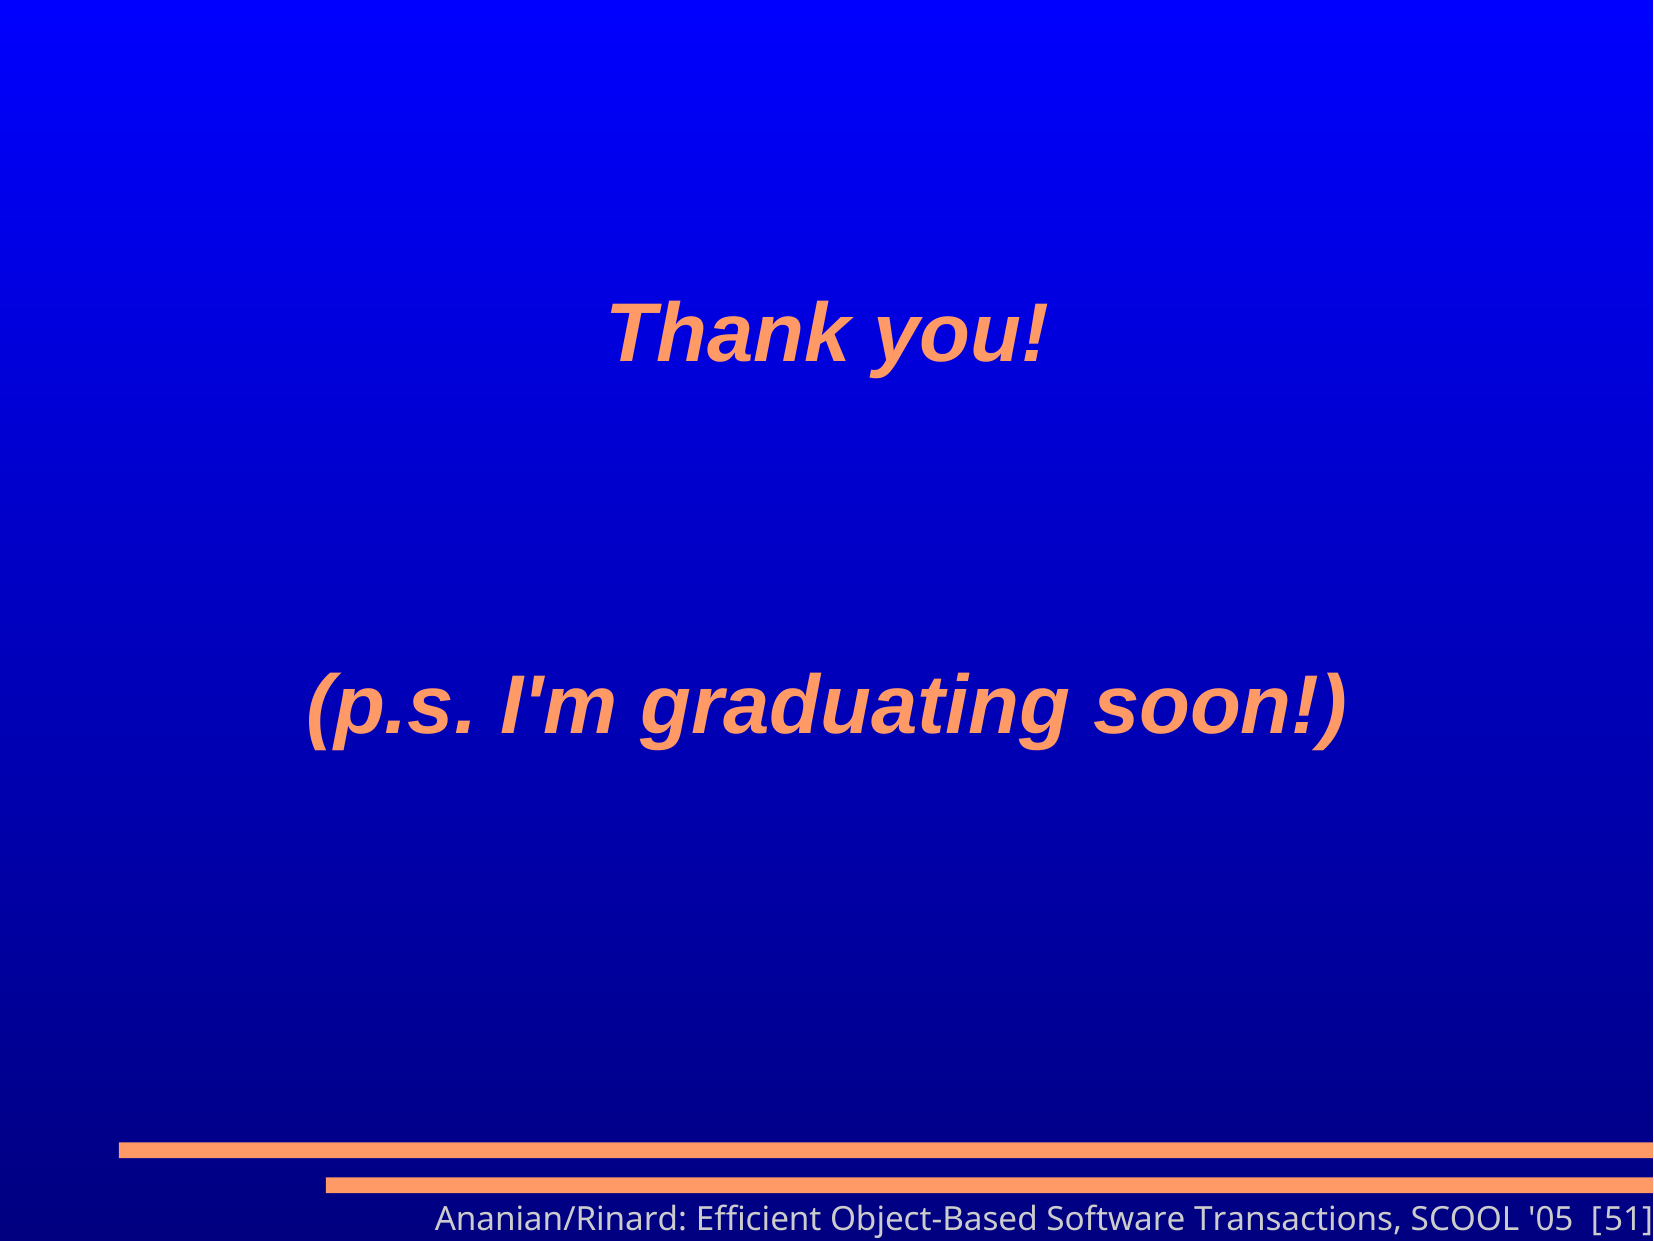

# Thank you! (p.s. I'm graduating soon!)